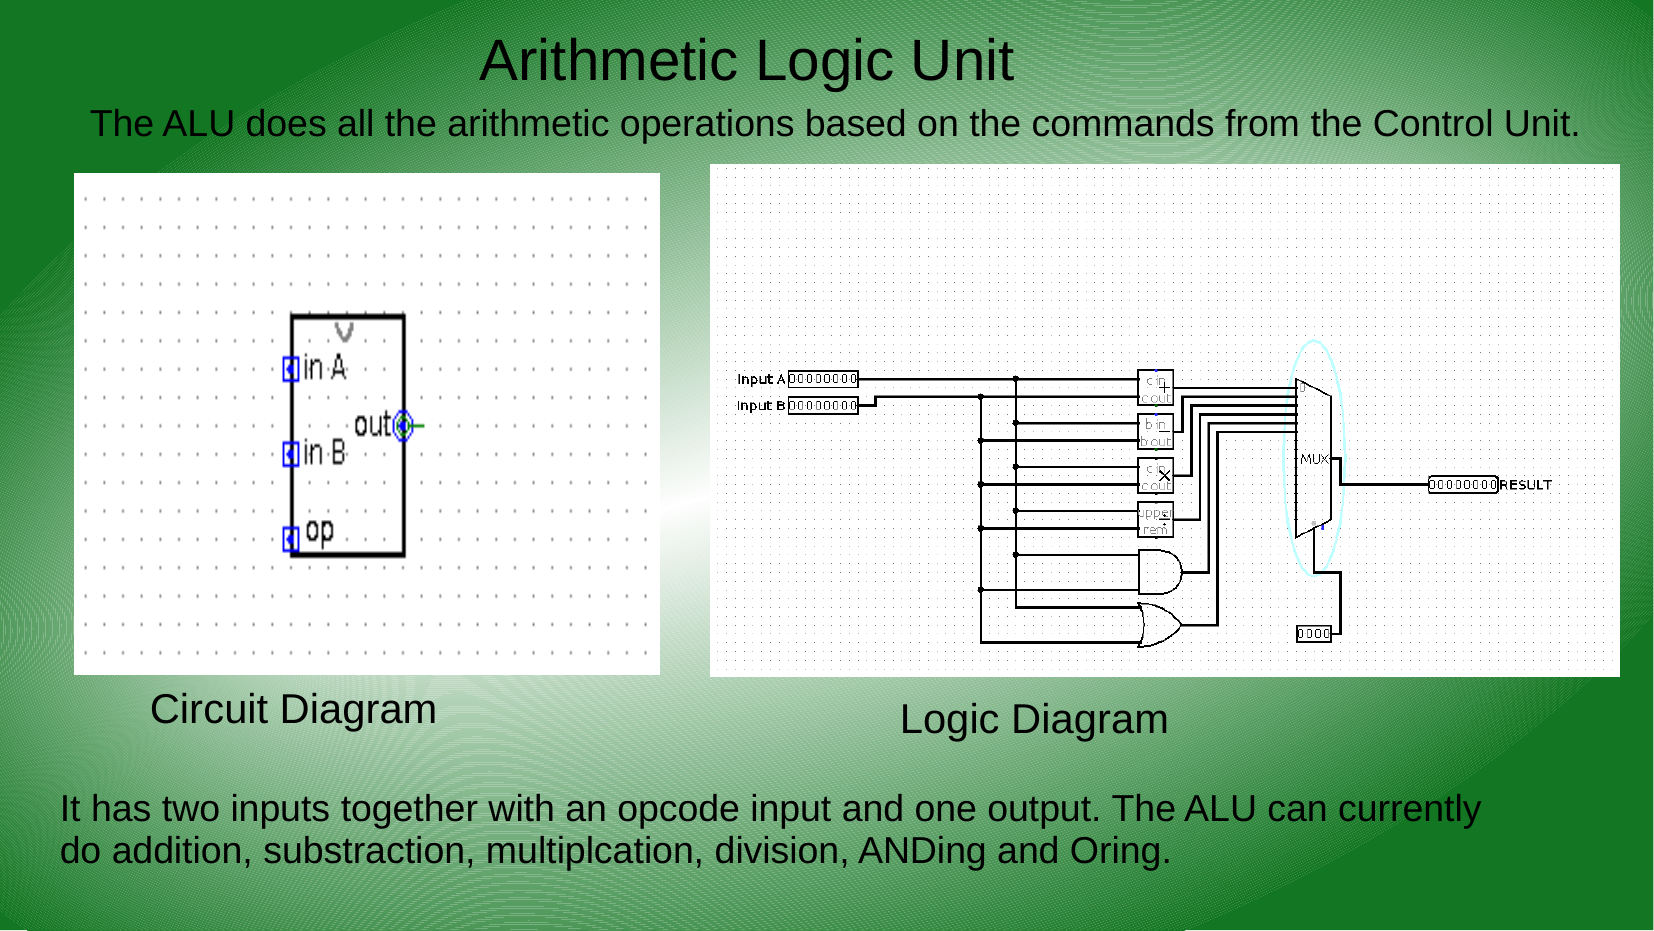

Arithmetic Logic Unit
The ALU does all the arithmetic operations based on the commands from the Control Unit.
Circuit Diagram
Logic Diagram
It has two inputs together with an opcode input and one output. The ALU can currently do addition, substraction, multiplcation, division, ANDing and Oring.